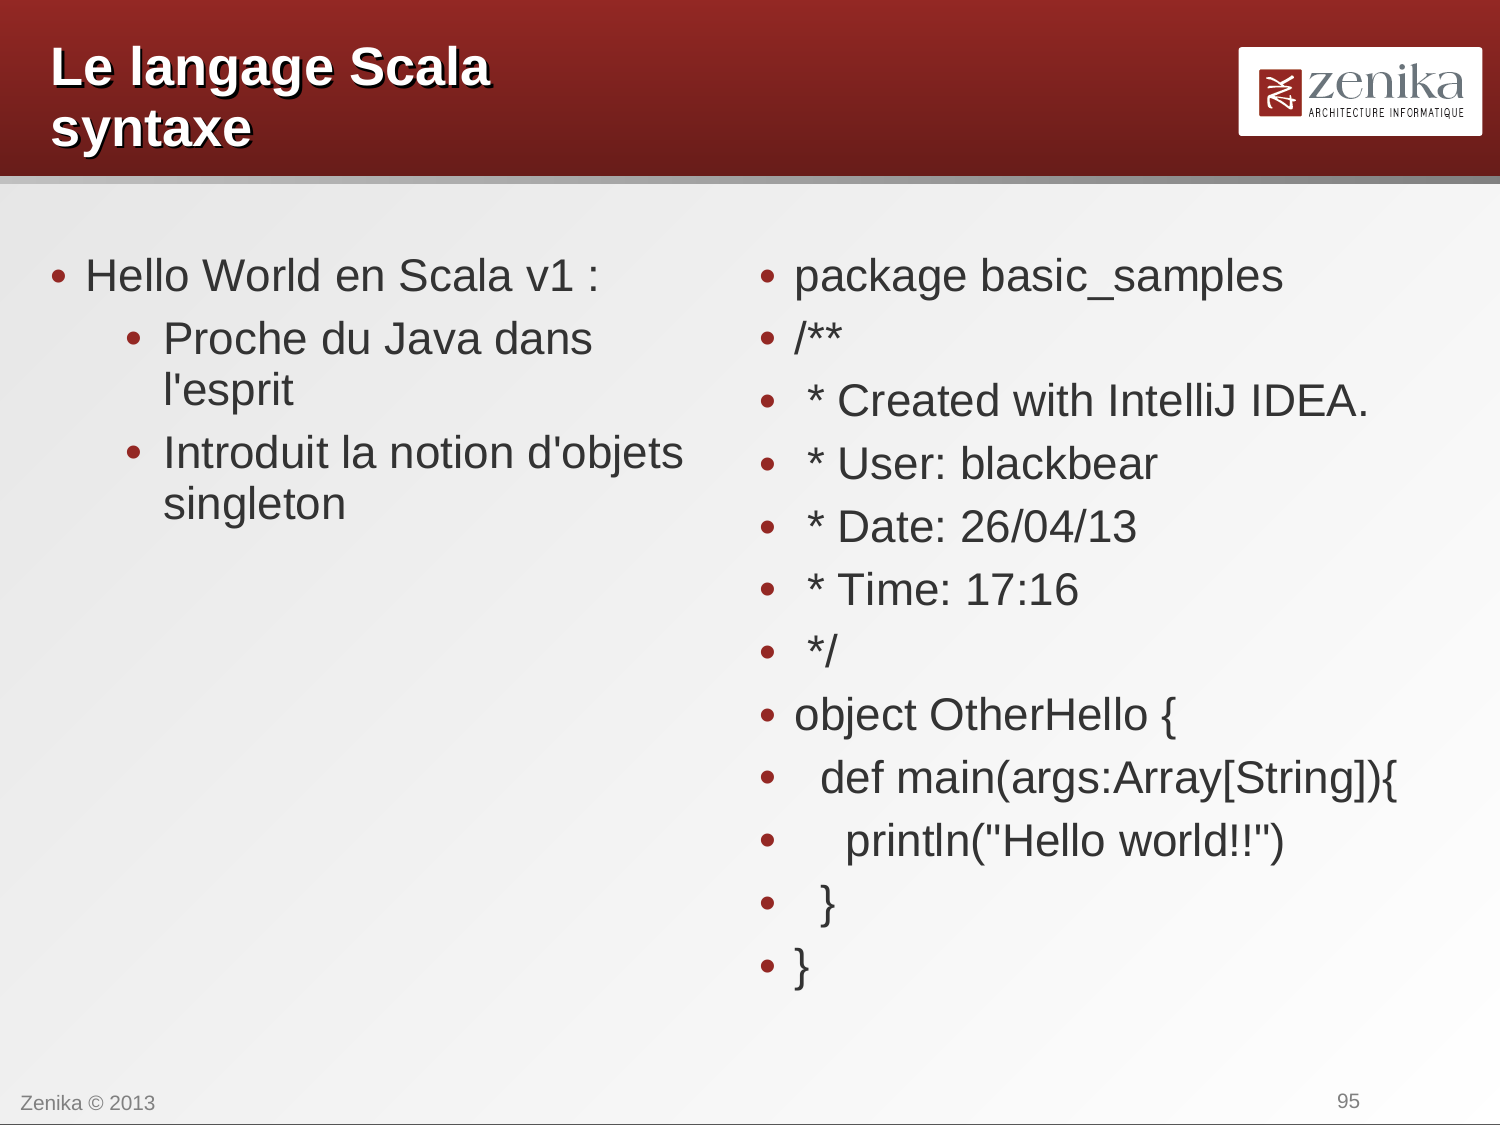

# Le langage Scala syntaxe
Hello World en Scala v1 :
Proche du Java dans l'esprit
Introduit la notion d'objets singleton
package basic_samples
/**
 * Created with IntelliJ IDEA.
 * User: blackbear
 * Date: 26/04/13
 * Time: 17:16
 */
object OtherHello {
 def main(args:Array[String]){
 println("Hello world!!")
 }
}